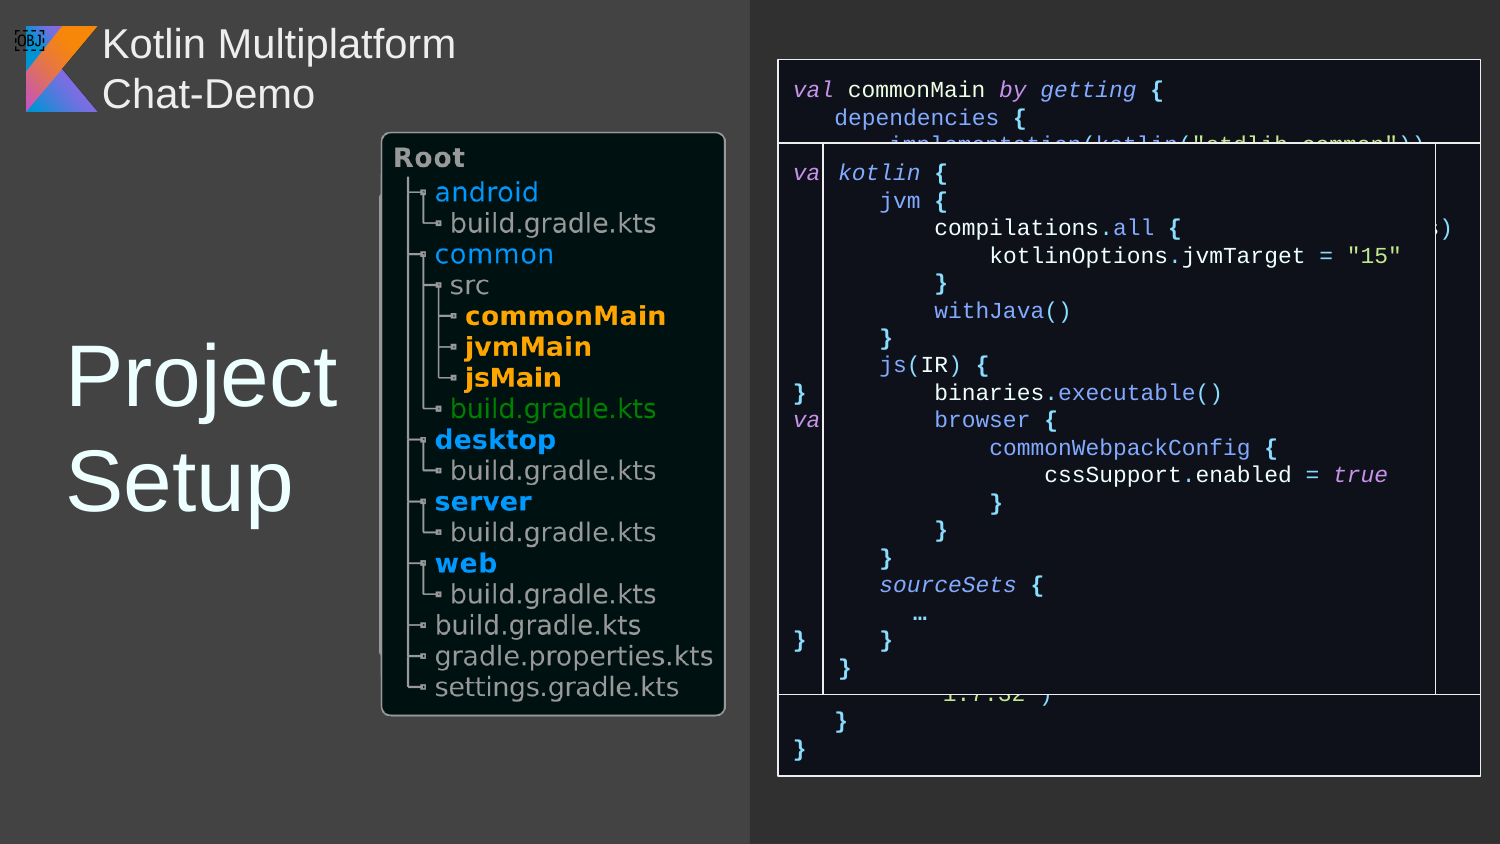

val commonMain by getting {
 dependencies {
 implementation(kotlin("stdlib-common"))
 implementation("org.jetbrains.kotlinx:
kotlinx-coroutines-core:
$kotlinCoroutinesVersion")
 implementation("org.jetbrains.kotlinx:
kotlinx-serialization-json:1.3.0")
 implementation("org.jetbrains.kotlinx:
kotlinx-html:0.7.2")
 implementation("org.jetbrains.kotlin-
wrappers:kotlin-css:
1.0.0-pre.221-kotlin-1.5.21")
 implementation(compose.web.widgets)
 implementation(compose.runtime)
 implementation("io.ktor:
ktor-client-websockets:$ktorVersion")
 implementation("org.slf4j:slf4j-log4j12:
1.7.32")
 }
}
val jvmMain by getting {
 dependencies {
 implementation(compose.desktop.currentOs)
 implementation(compose.desktop.common)
 implementation("org.slf4j:slf4j-log4j12:
1.7.32")
 }
}
val jsMain by getting {
 dependencies {
 implementation(compose.web.core)
 implementation(compose.runtime)
 implementation("org.slf4j:slf4j-log4j12:
1.7.32")
 }
}
kotlin {
 jvm {
 compilations.all {
 kotlinOptions.jvmTarget = "15"
 }
 withJava()
 }
 js(IR) {
 binaries.executable()
 browser {
 commonWebpackConfig {
 cssSupport.enabled = true
 }
 }
 }
 sourceSets {
	…
 }
}
# Project Setup